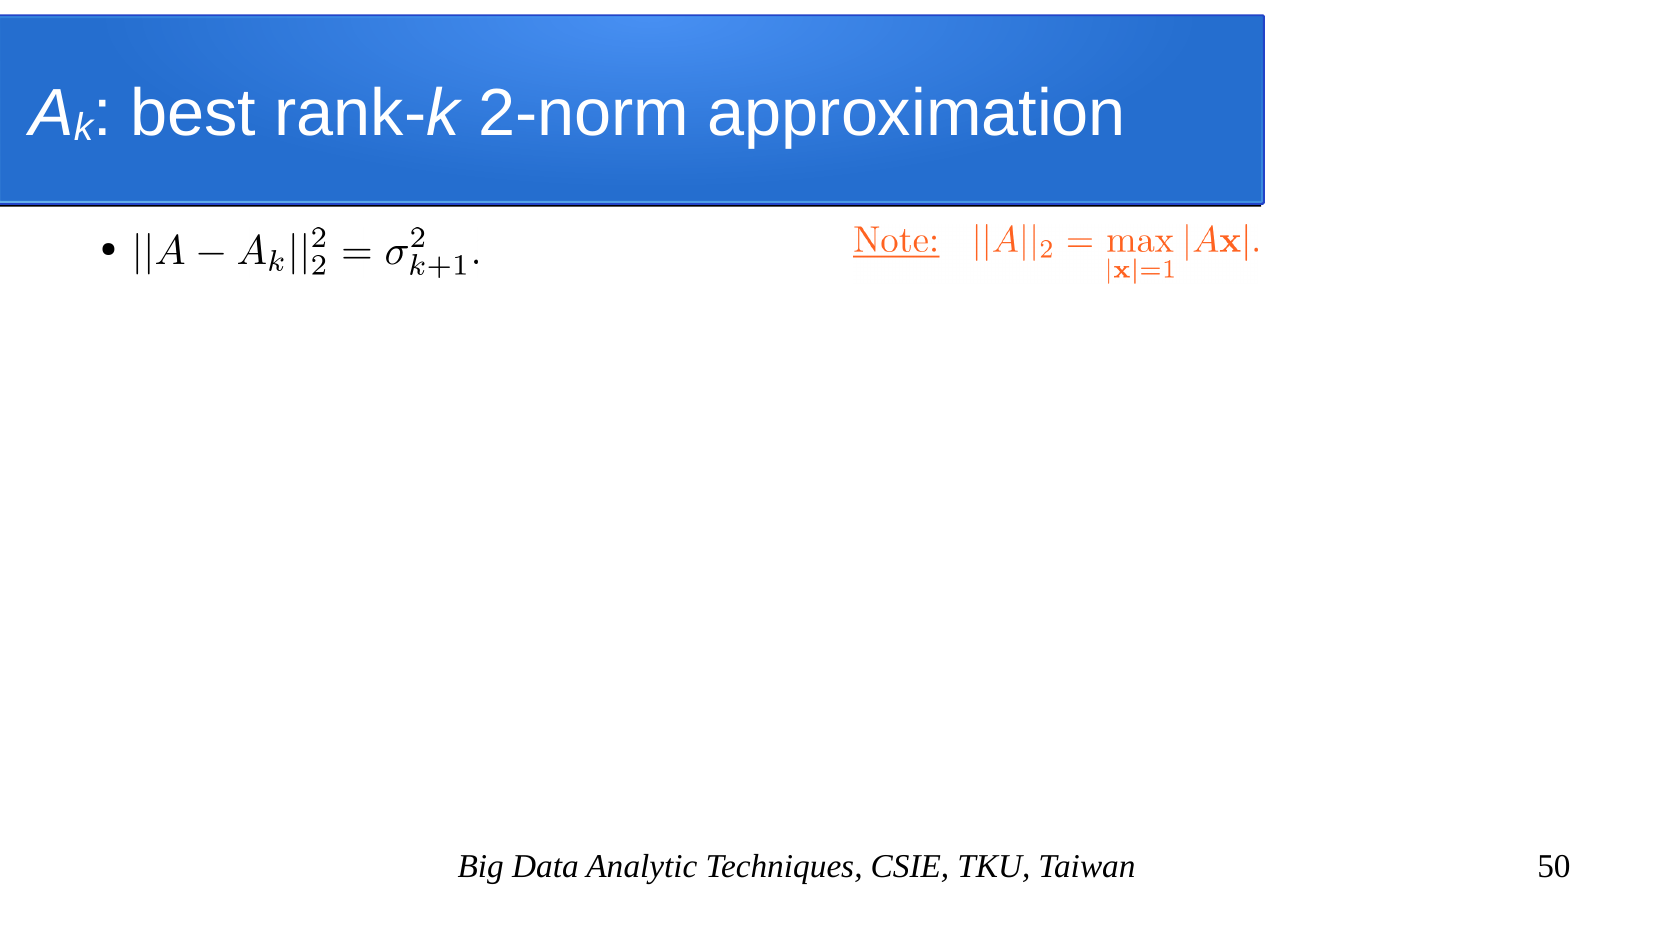

# Ak: best rank-k 2-norm approximation
Big Data Analytic Techniques, CSIE, TKU, Taiwan
50